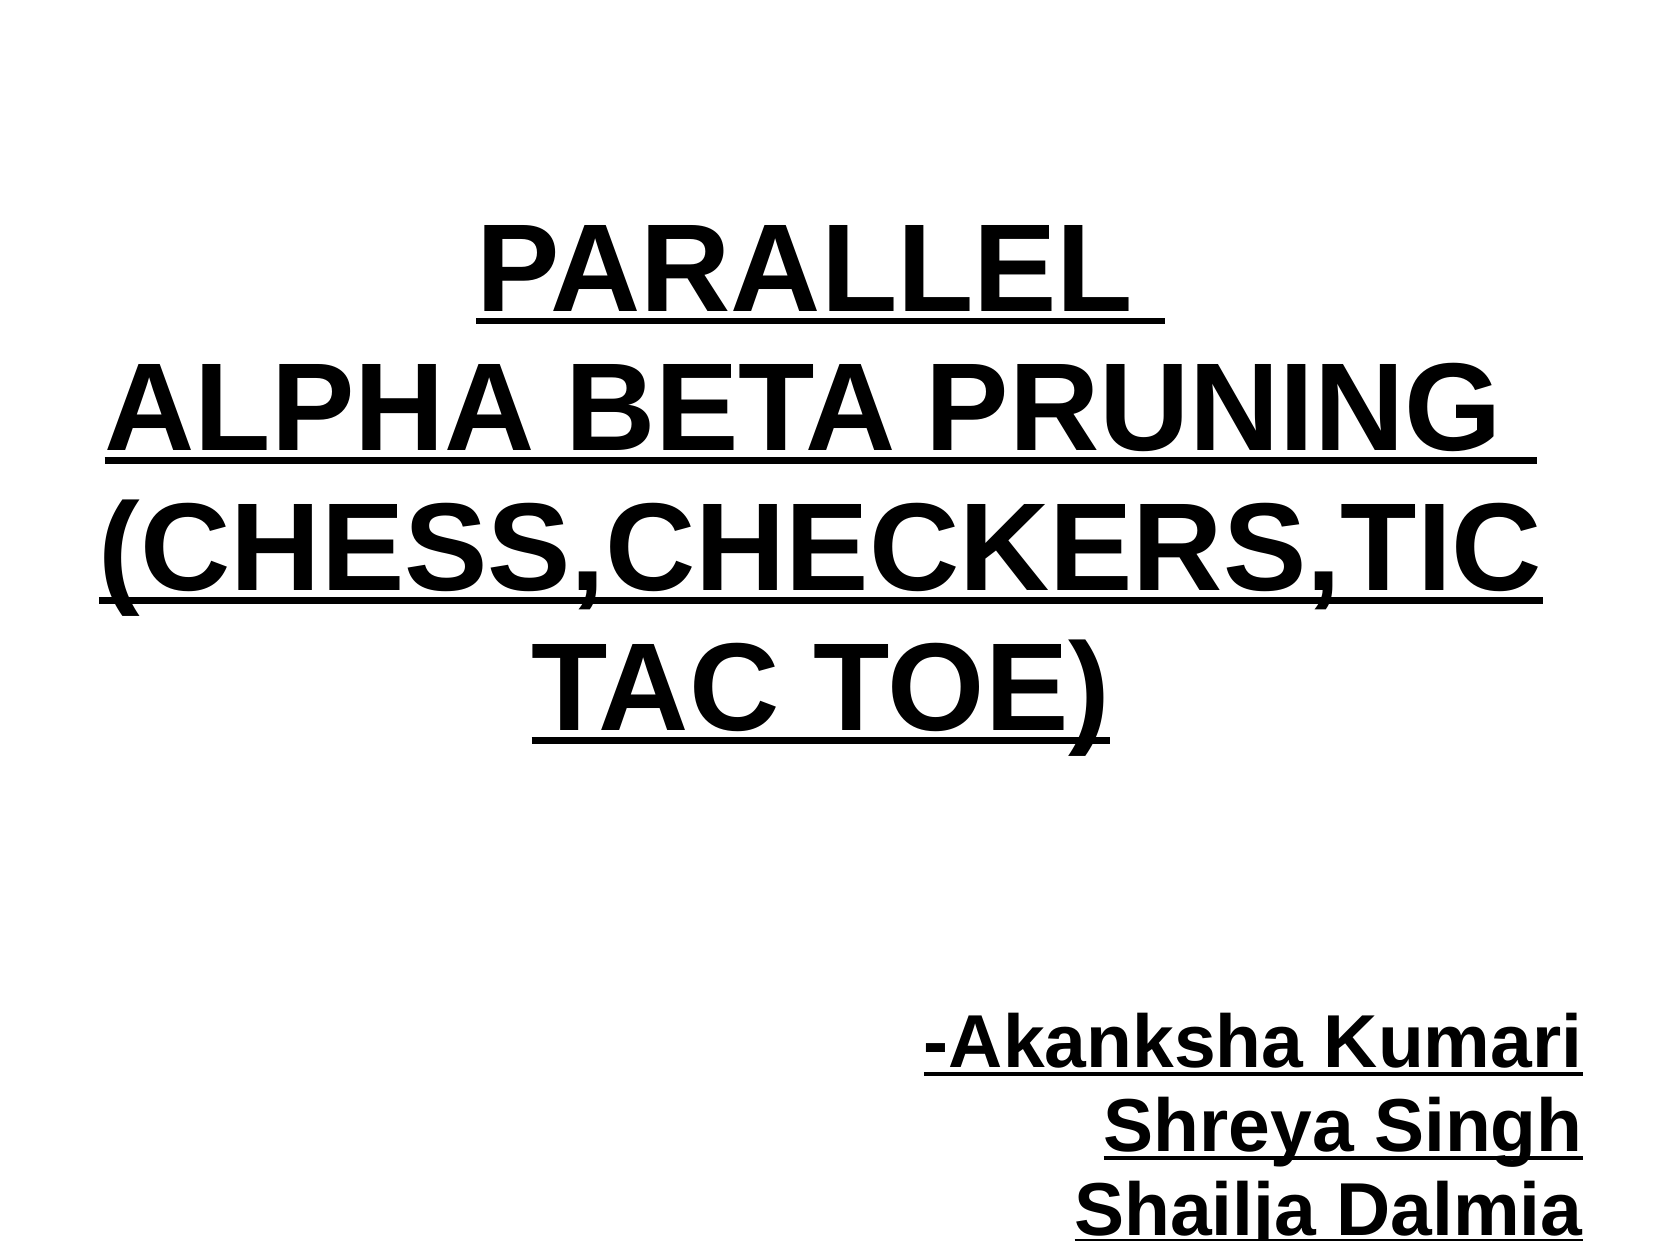

# PARALLEL
ALPHA BETA PRUNING
(CHESS,CHECKERS,TIC TAC TOE)
-Akanksha Kumari
Shreya Singh
Shailja Dalmia